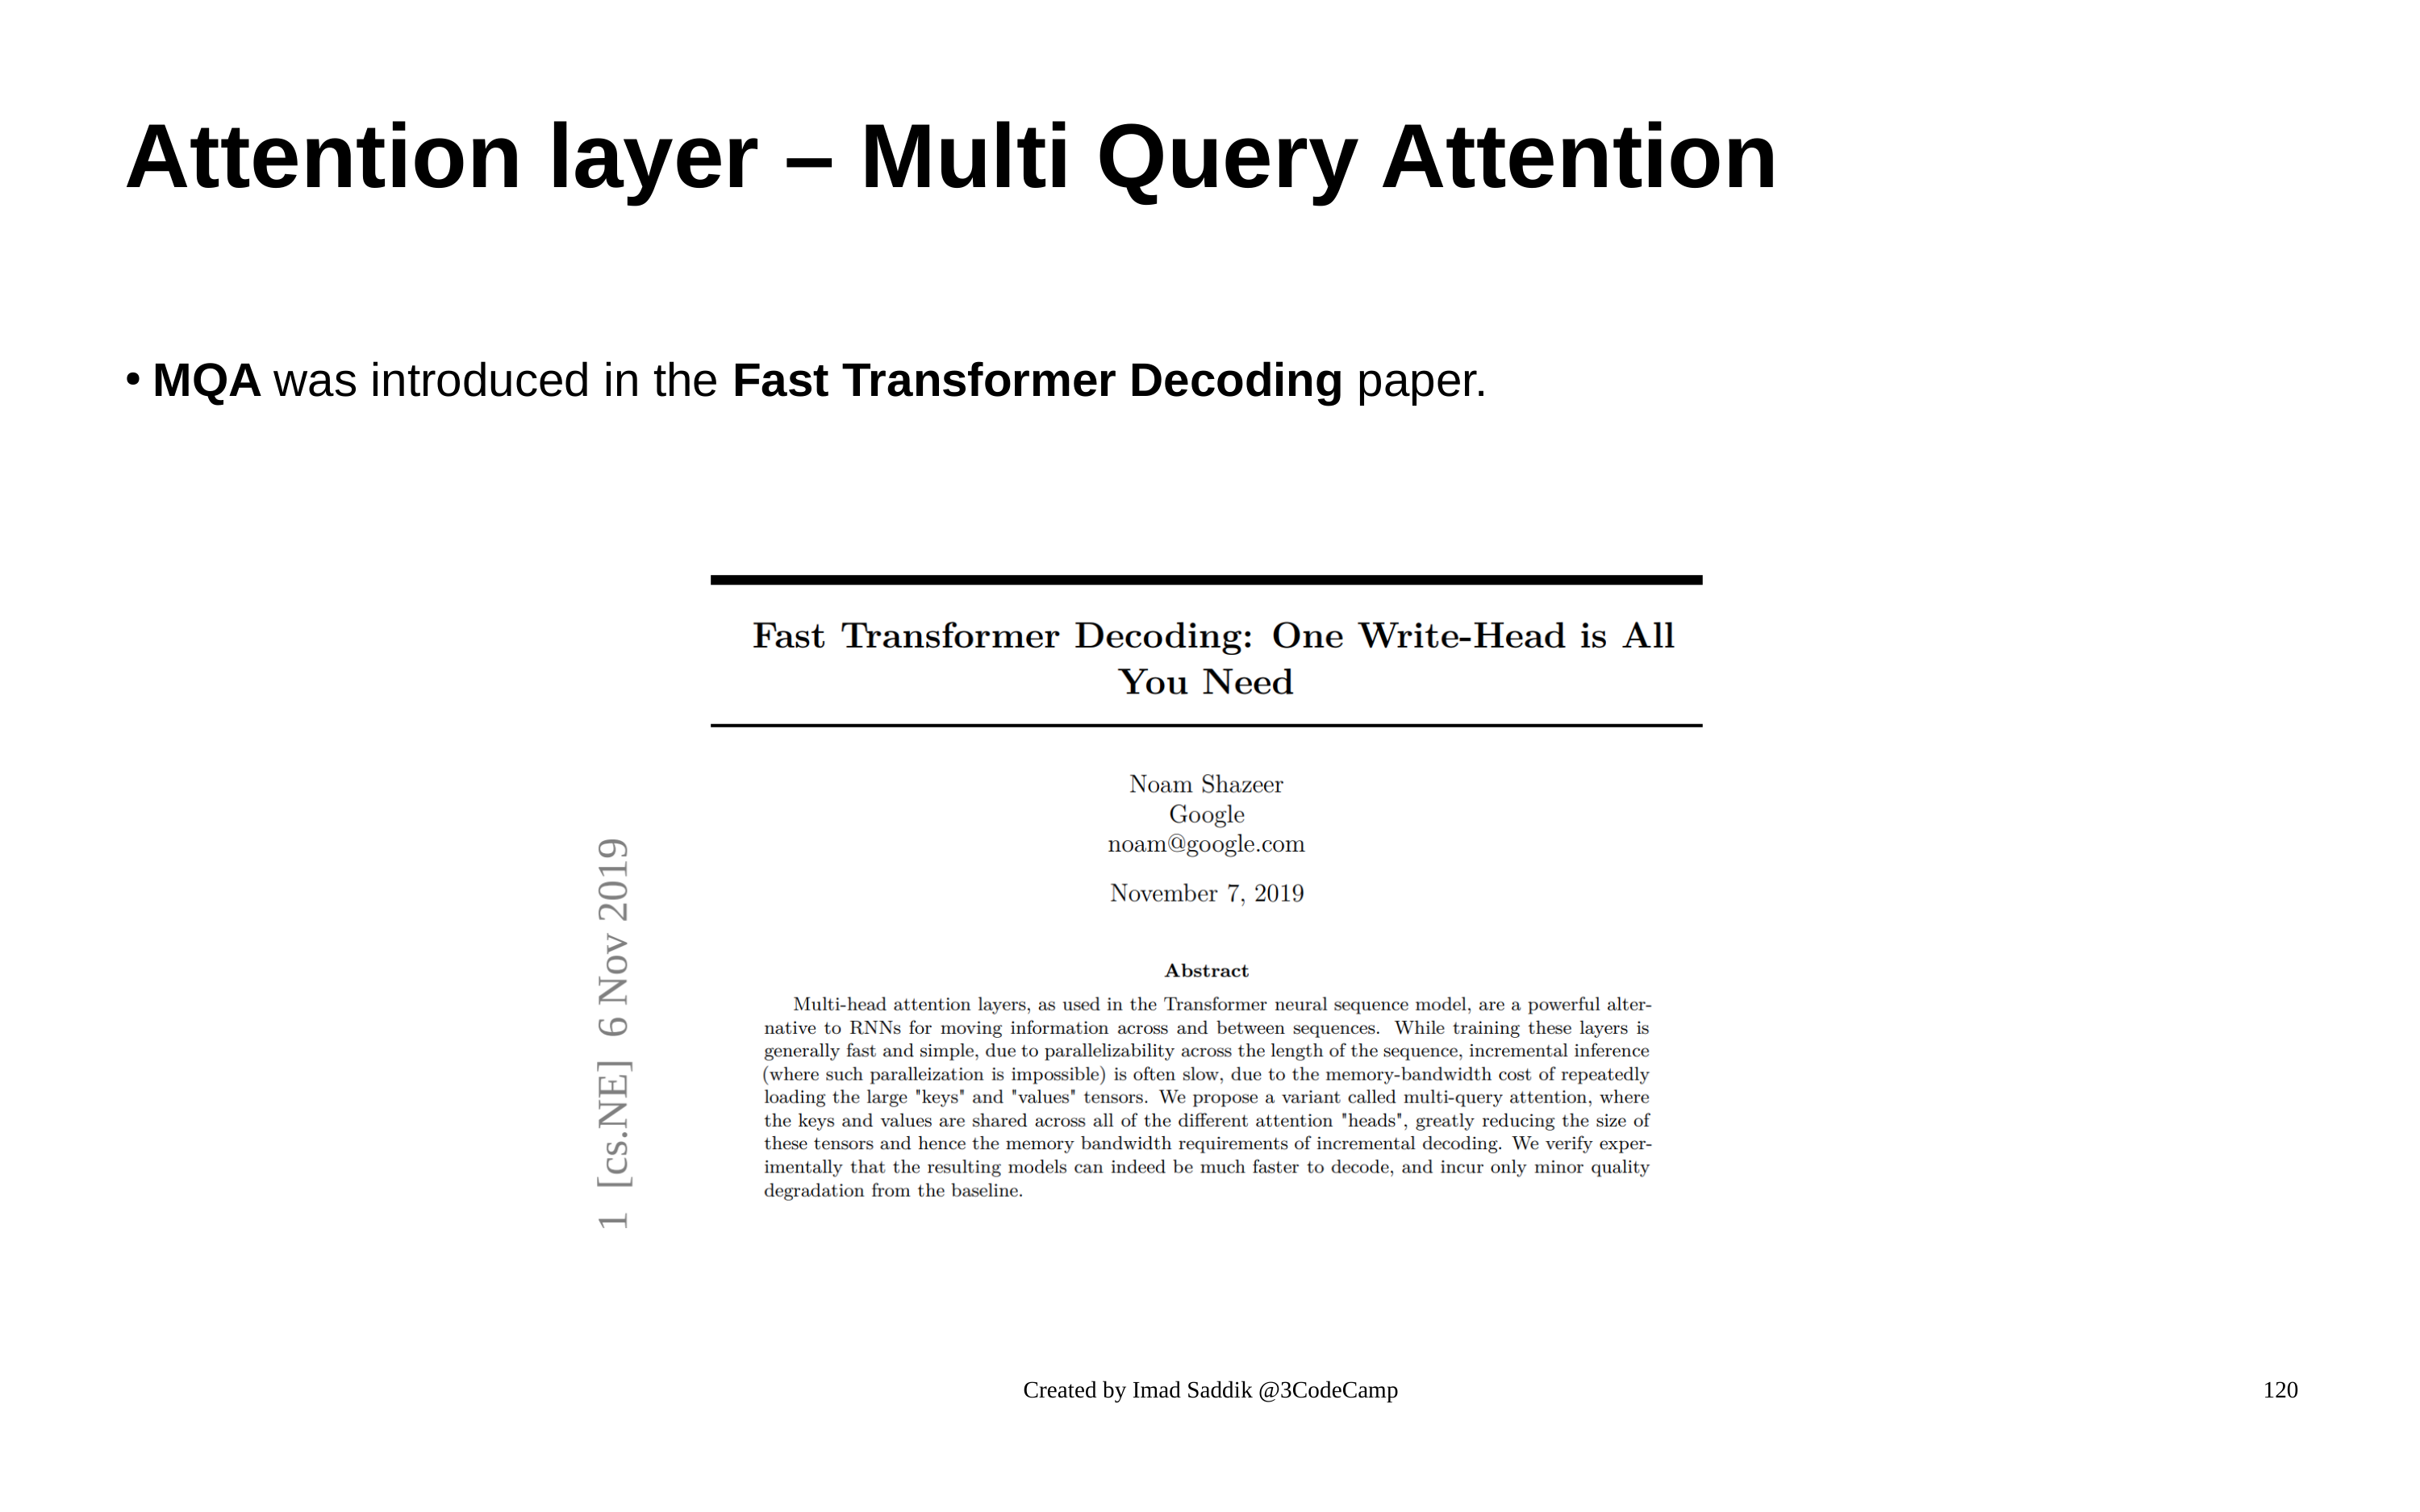

Attention layer – Multi Query Attention
MQA was introduced in the Fast Transformer Decoding paper.
Created by Imad Saddik @3CodeCamp
120